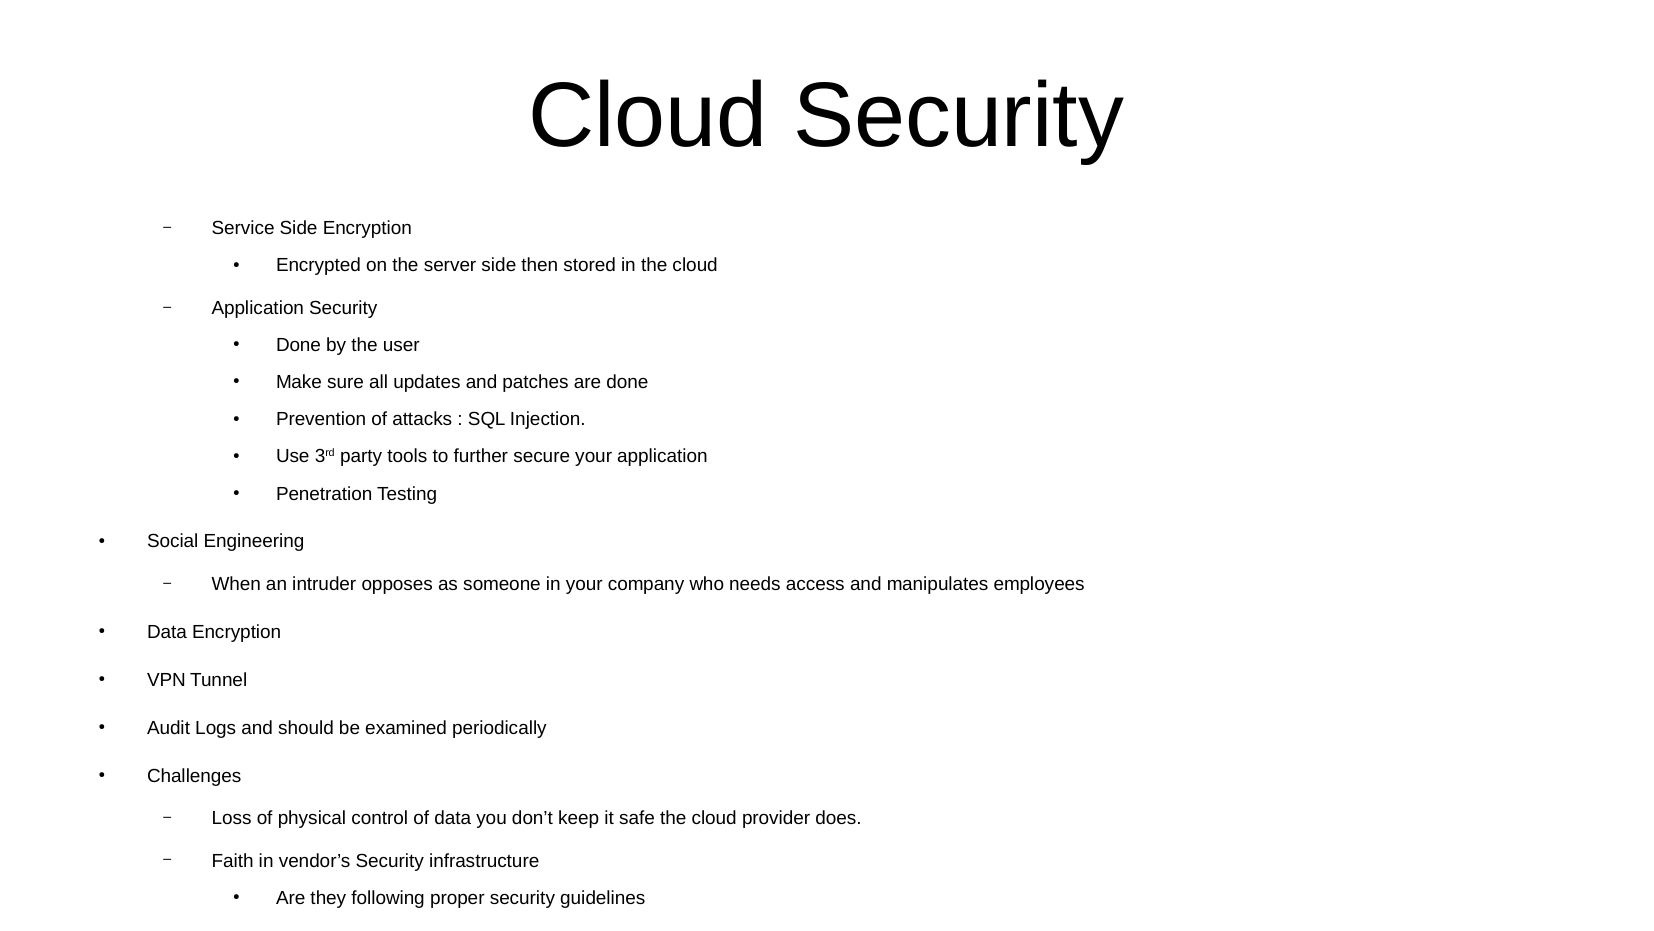

# Cloud Security
Service Side Encryption
Encrypted on the server side then stored in the cloud
Application Security
Done by the user
Make sure all updates and patches are done
Prevention of attacks : SQL Injection.
Use 3rd party tools to further secure your application
Penetration Testing
Social Engineering
When an intruder opposes as someone in your company who needs access and manipulates employees
Data Encryption
VPN Tunnel
Audit Logs and should be examined periodically
Challenges
Loss of physical control of data you don’t keep it safe the cloud provider does.
Faith in vendor’s Security infrastructure
Are they following proper security guidelines